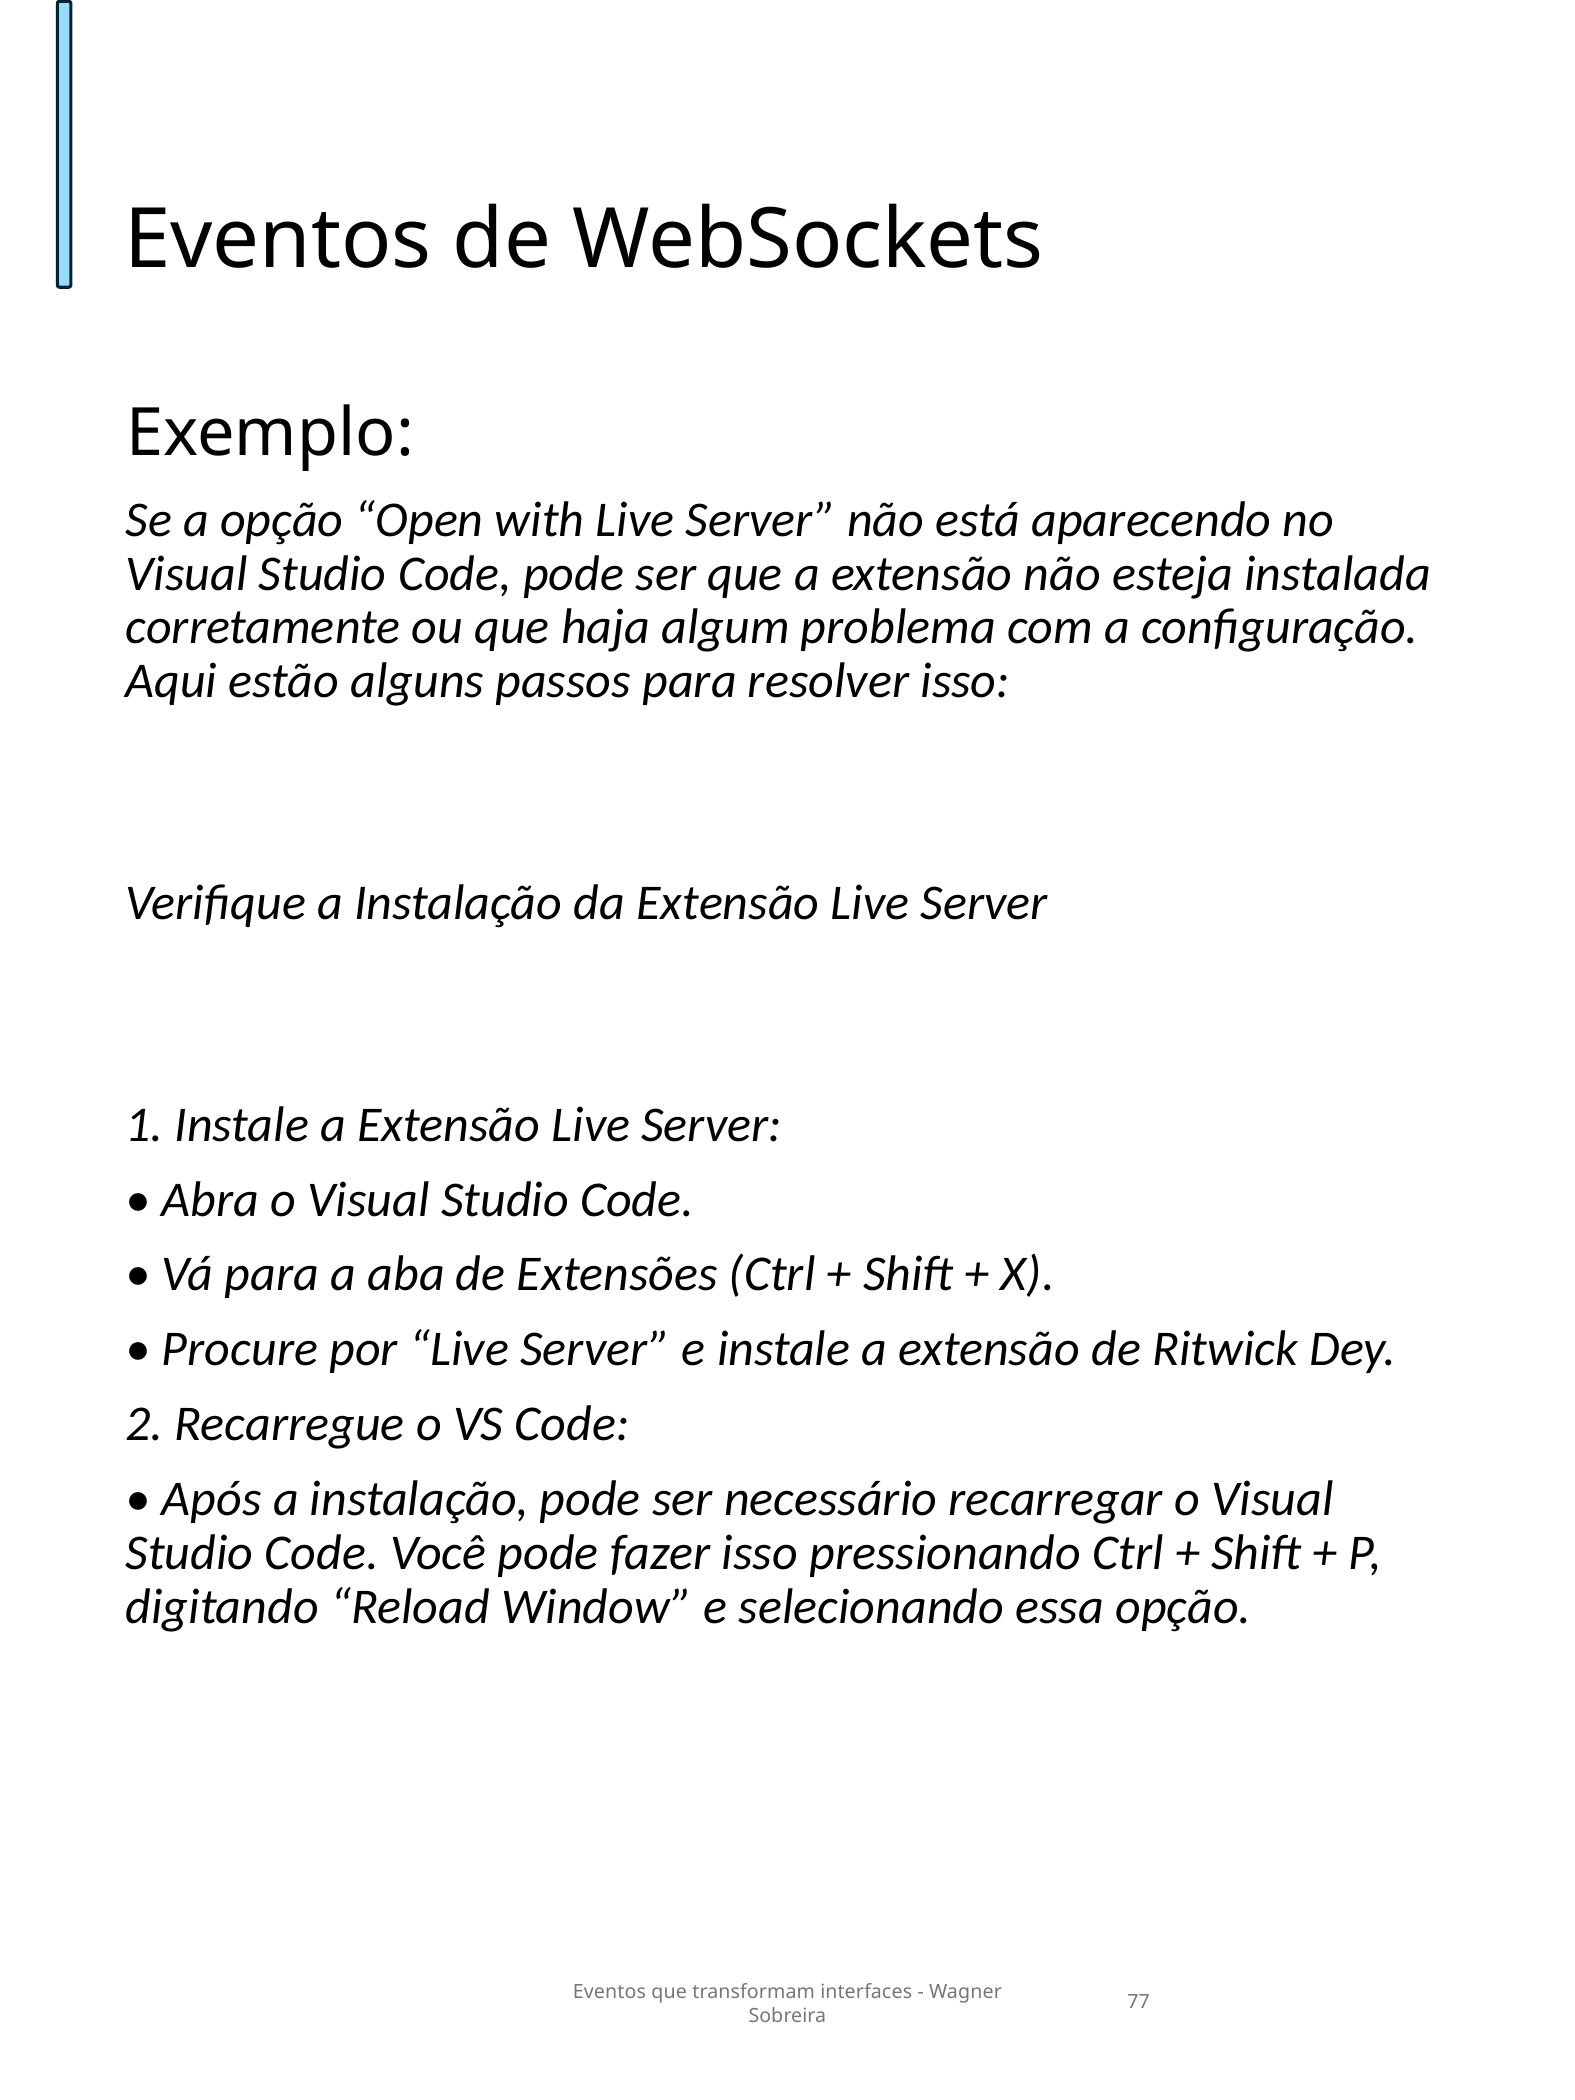

Eventos de WebSockets
Exemplo:
Se a opção “Open with Live Server” não está aparecendo no Visual Studio Code, pode ser que a extensão não esteja instalada corretamente ou que haja algum problema com a configuração. Aqui estão alguns passos para resolver isso:
Verifique a Instalação da Extensão Live Server
1. Instale a Extensão Live Server:
• Abra o Visual Studio Code.
• Vá para a aba de Extensões (Ctrl + Shift + X).
• Procure por “Live Server” e instale a extensão de Ritwick Dey.
2. Recarregue o VS Code:
• Após a instalação, pode ser necessário recarregar o Visual Studio Code. Você pode fazer isso pressionando Ctrl + Shift + P, digitando “Reload Window” e selecionando essa opção.
Eventos que transformam interfaces - Wagner Sobreira